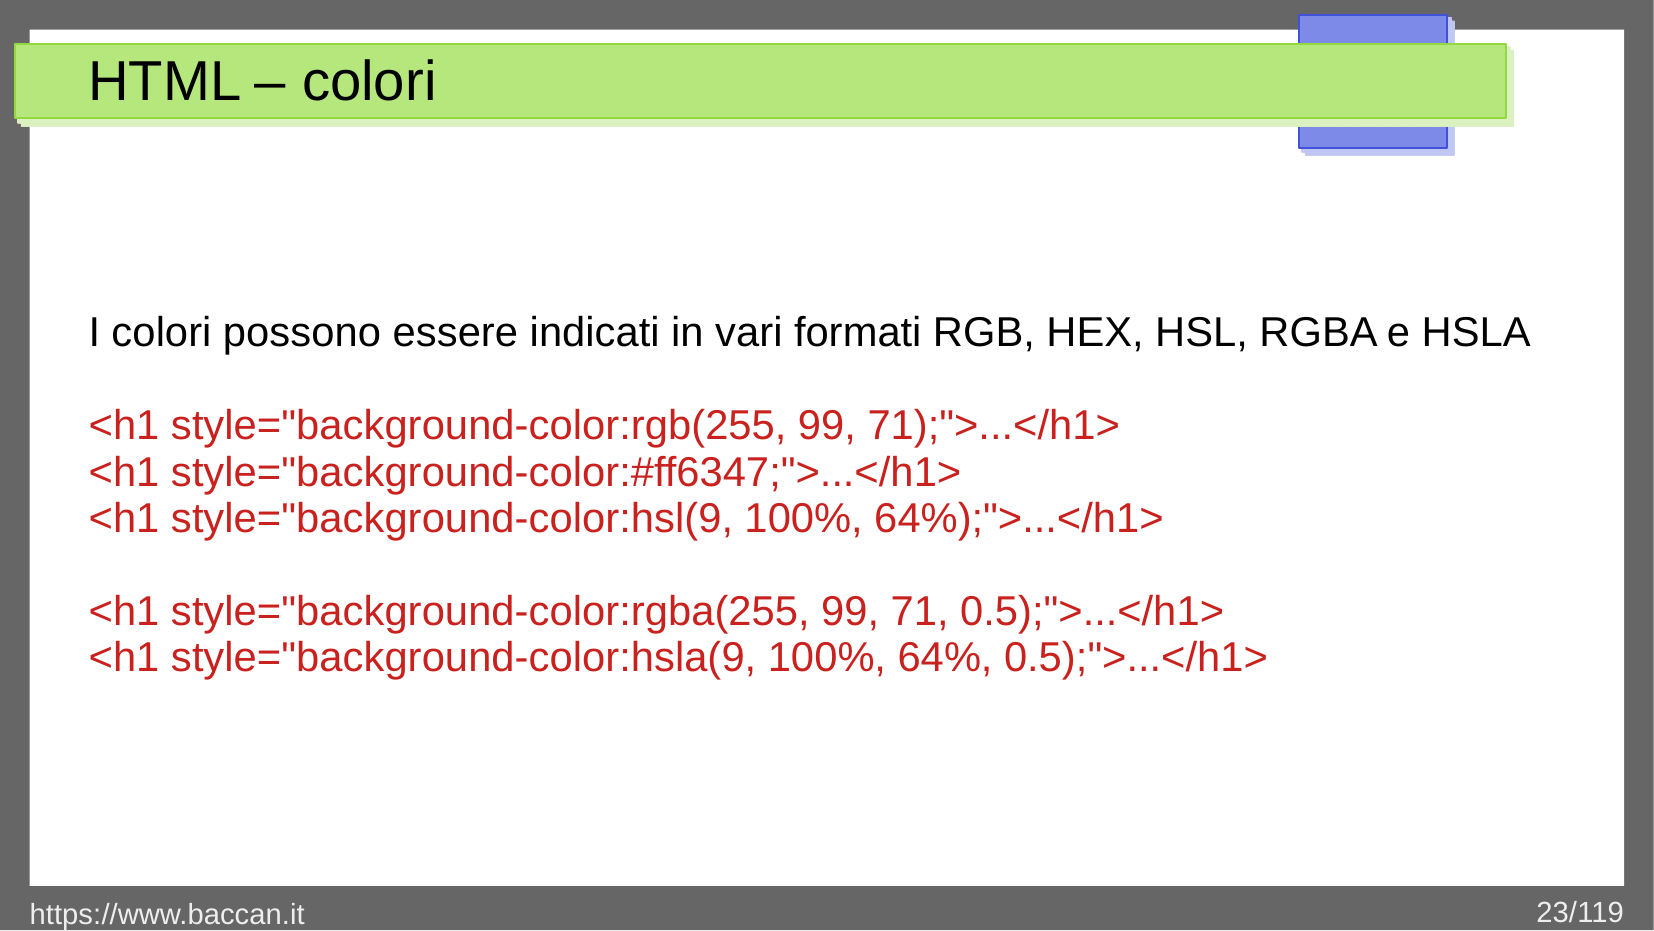

# HTML – colori
I colori possono essere indicati in vari formati RGB, HEX, HSL, RGBA e HSLA
<h1 style="background-color:rgb(255, 99, 71);">...</h1>
<h1 style="background-color:#ff6347;">...</h1>
<h1 style="background-color:hsl(9, 100%, 64%);">...</h1>
<h1 style="background-color:rgba(255, 99, 71, 0.5);">...</h1>
<h1 style="background-color:hsla(9, 100%, 64%, 0.5);">...</h1>
23
https://www.baccan.it